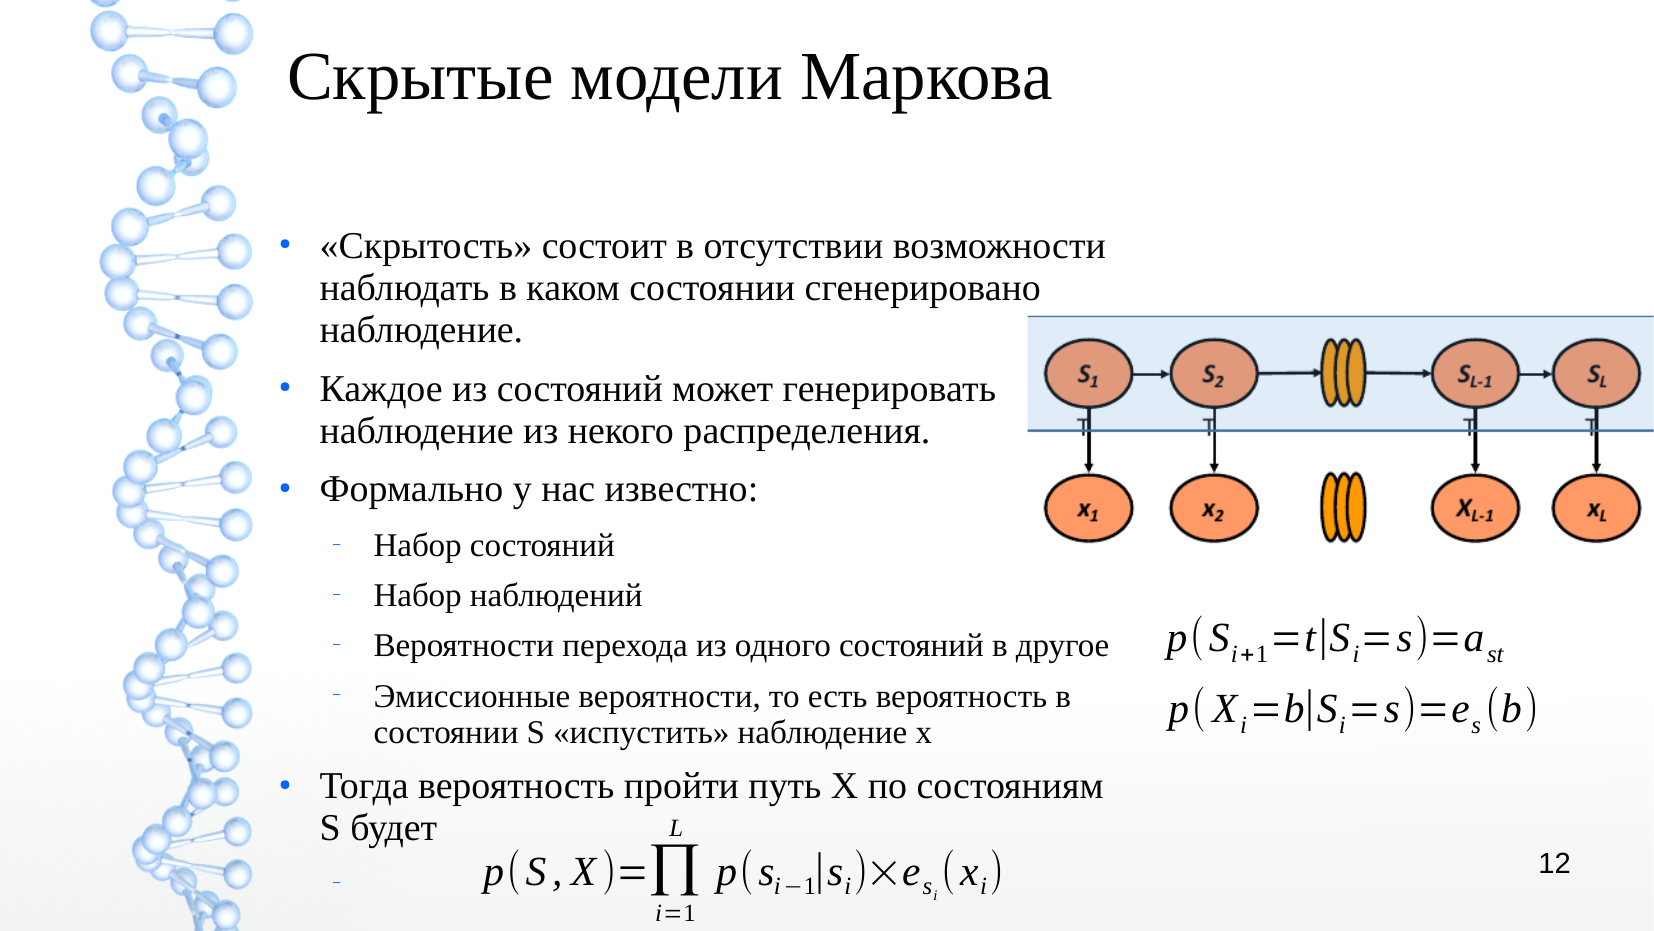

# Скрытые модели Маркова
«Скрытость» состоит в отсутствии возможности наблюдать в каком состоянии сгенерировано наблюдение.
Каждое из состояний может генерировать наблюдение из некого распределения.
Формально у нас известно:
Набор состояний
Набор наблюдений
Вероятности перехода из одного состояний в другое
Эмиссионные вероятности, то есть вероятность в состоянии S «испустить» наблюдение x
Тогда вероятность пройти путь X по состояниям S будет
12